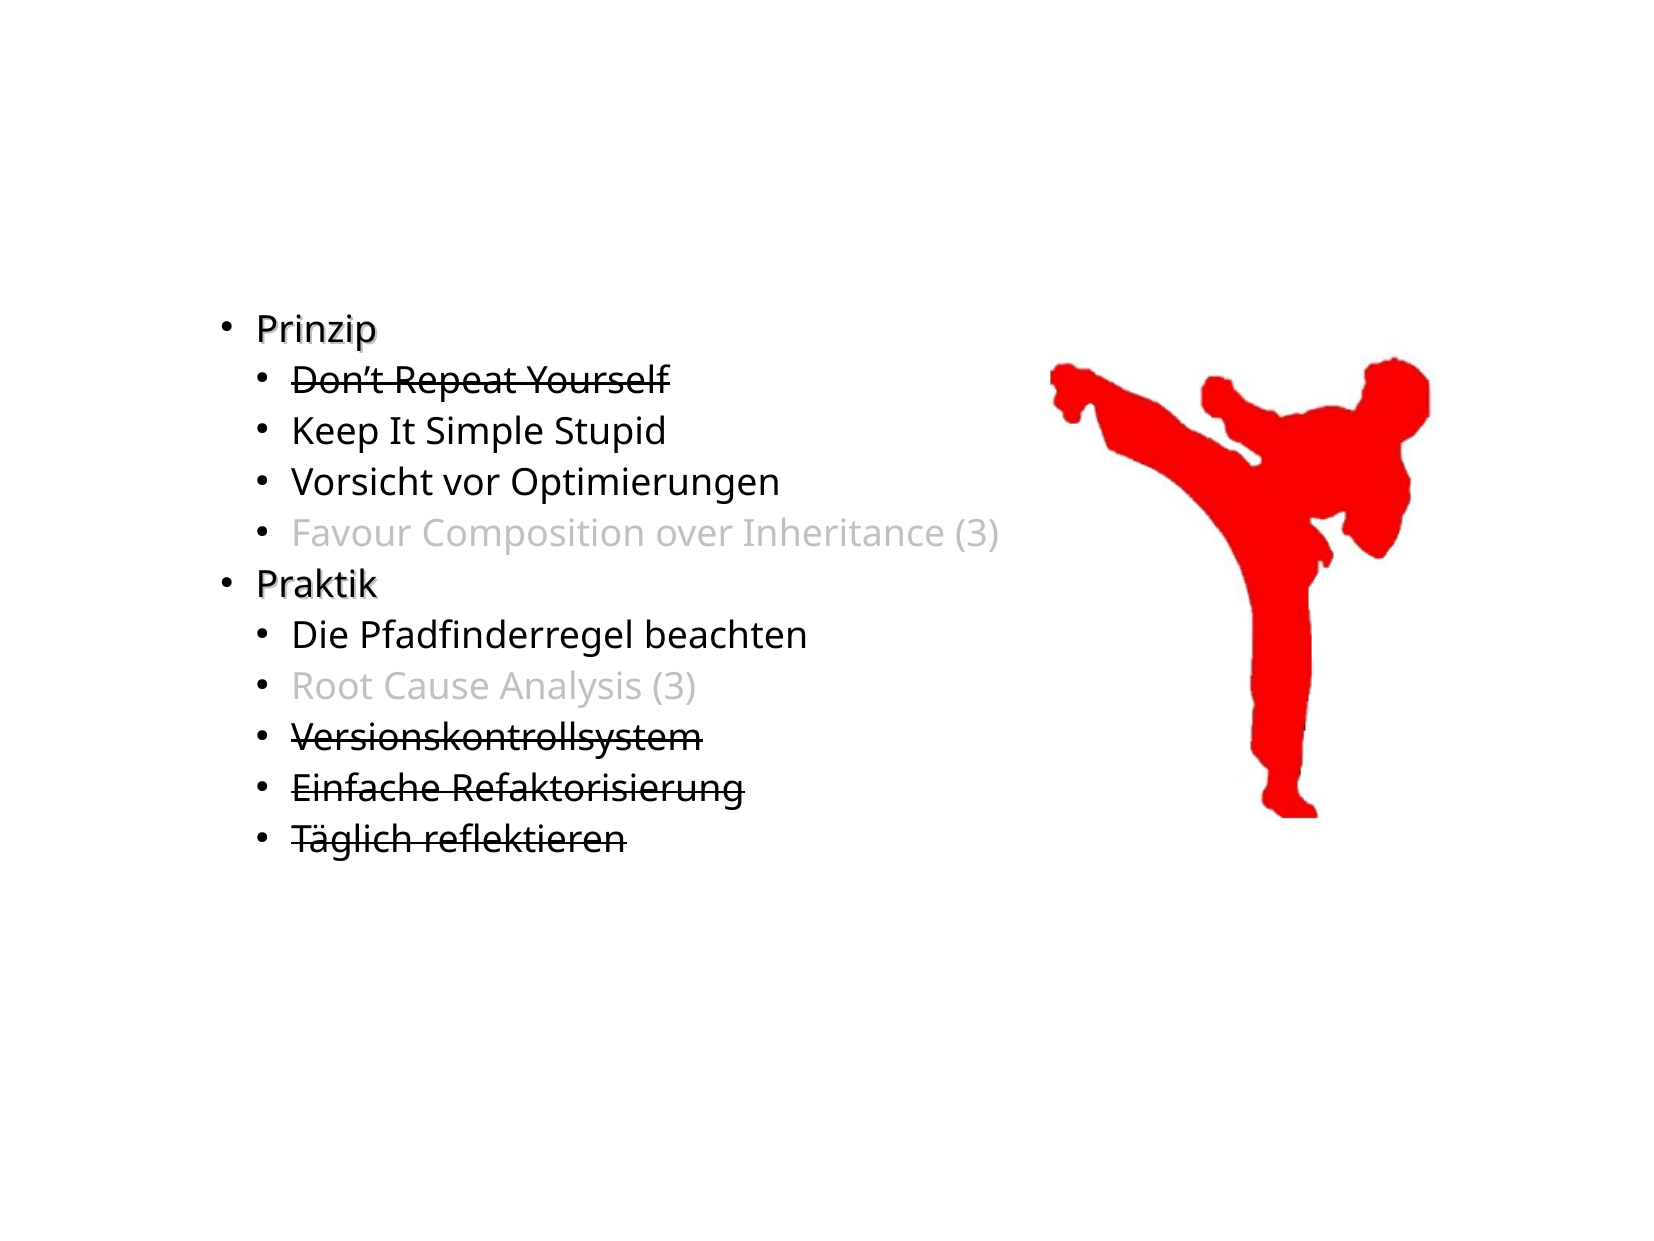

Prinzip
Don’t Repeat Yourself
Keep It Simple Stupid
Vorsicht vor Optimierungen
Favour Composition over Inheritance (3)
Praktik
Die Pfadfinderregel beachten
Root Cause Analysis (3)
Versionskontrollsystem
Einfache Refaktorisierung
Täglich reflektieren